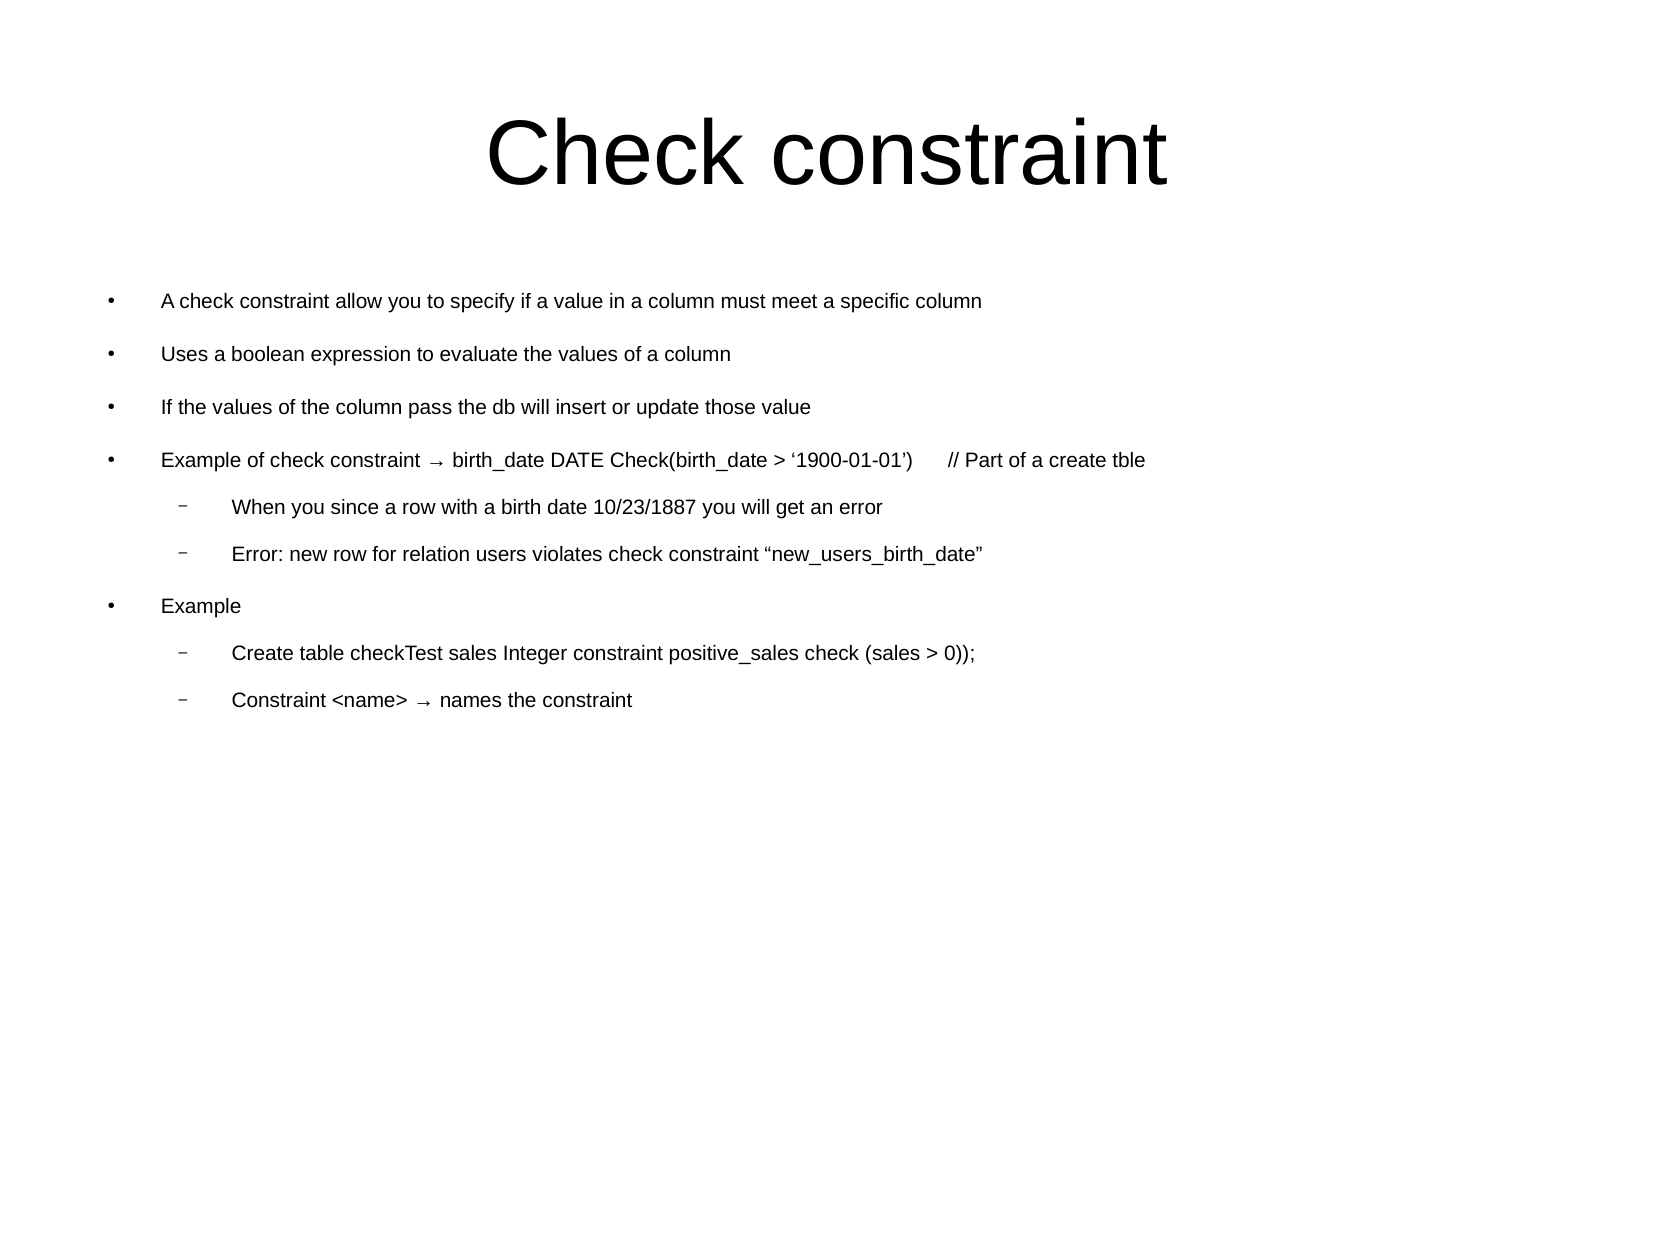

# Check constraint
A check constraint allow you to specify if a value in a column must meet a specific column
Uses a boolean expression to evaluate the values of a column
If the values of the column pass the db will insert or update those value
Example of check constraint → birth_date DATE Check(birth_date > ‘1900-01-01’) // Part of a create tble
When you since a row with a birth date 10/23/1887 you will get an error
Error: new row for relation users violates check constraint “new_users_birth_date”
Example
Create table checkTest sales Integer constraint positive_sales check (sales > 0));
Constraint <name> → names the constraint